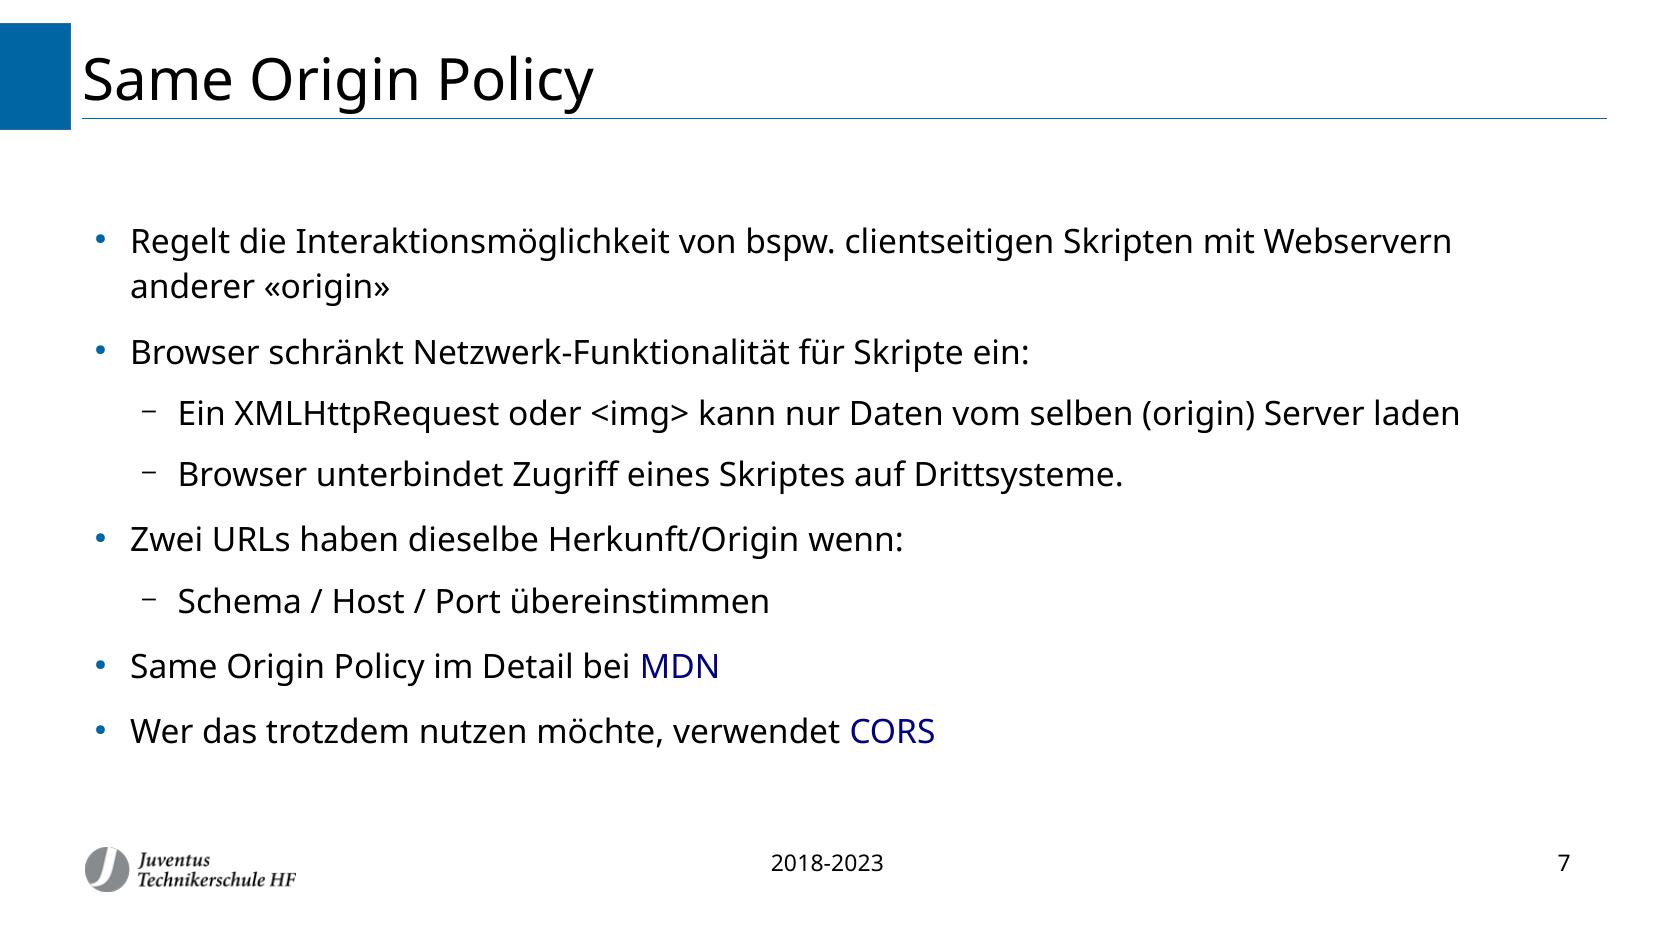

# Same Origin Policy
Regelt die Interaktionsmöglichkeit von bspw. clientseitigen Skripten mit Webservern anderer «origin»
Browser schränkt Netzwerk-Funktionalität für Skripte ein:
Ein XMLHttpRequest oder <img> kann nur Daten vom selben (origin) Server laden
Browser unterbindet Zugriff eines Skriptes auf Drittsysteme.
Zwei URLs haben dieselbe Herkunft/Origin wenn:
Schema / Host / Port übereinstimmen
Same Origin Policy im Detail bei MDN
Wer das trotzdem nutzen möchte, verwendet CORS
2018-2023
7